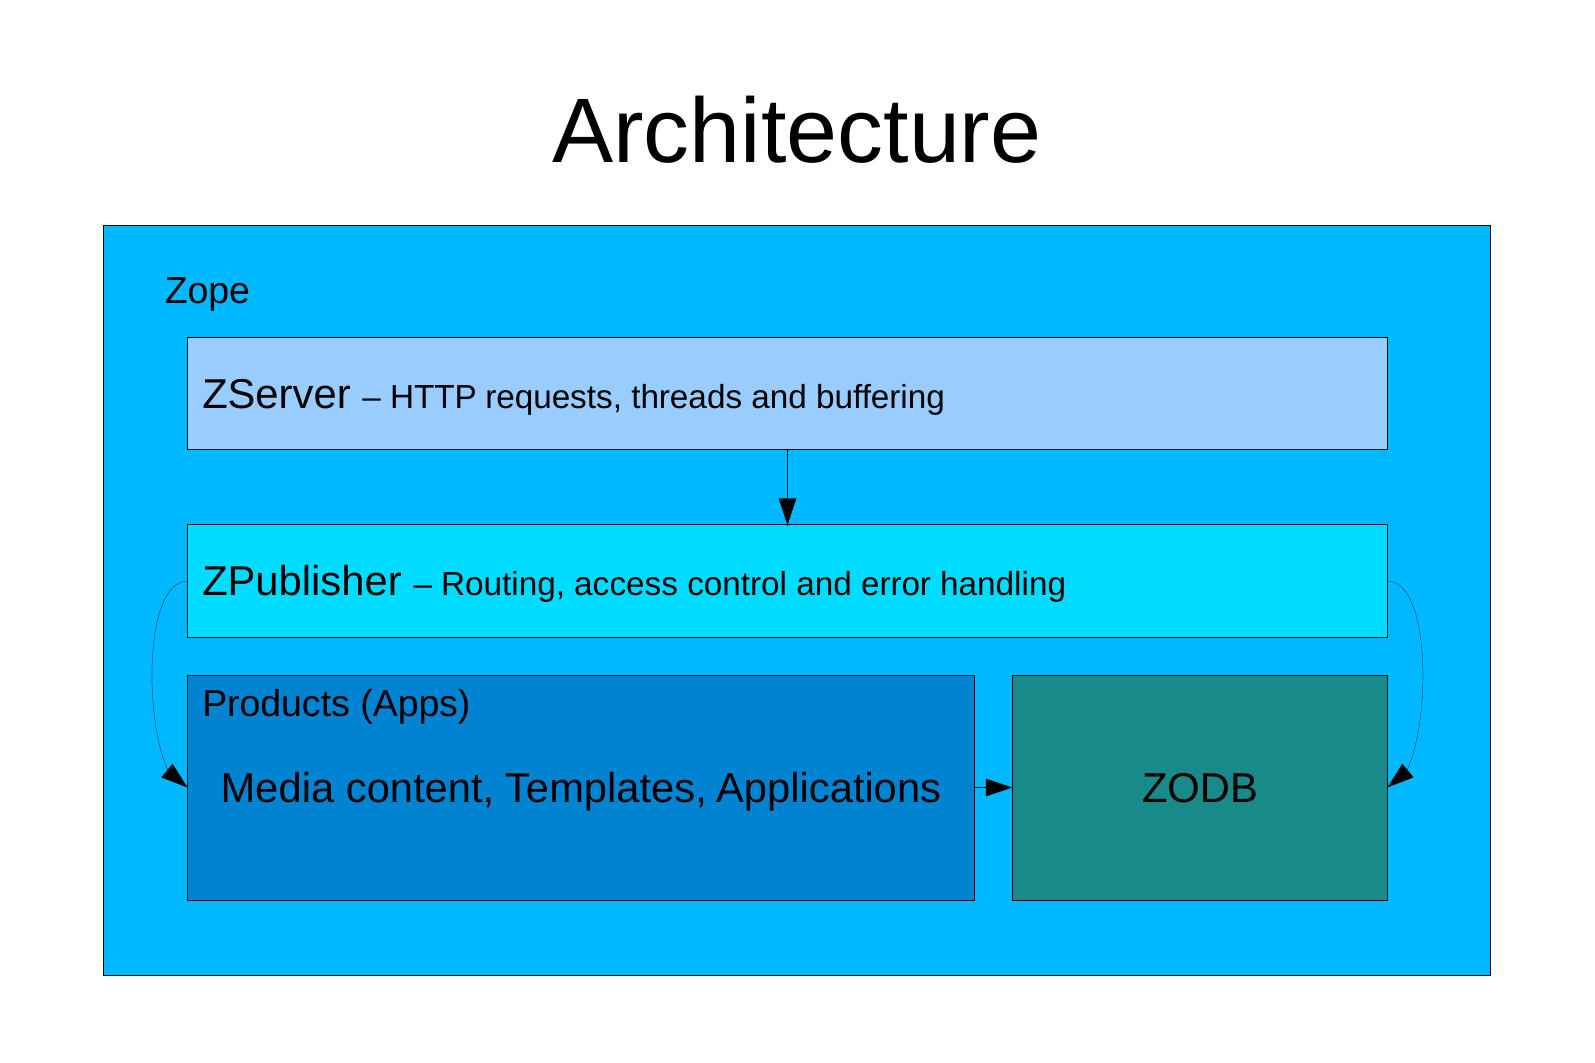

# Architecture
Zope
ZServer – HTTP requests, threads and buffering
ZPublisher – Routing, access control and error handling
Media content, Templates, Applications
Products (Apps)
ZODB